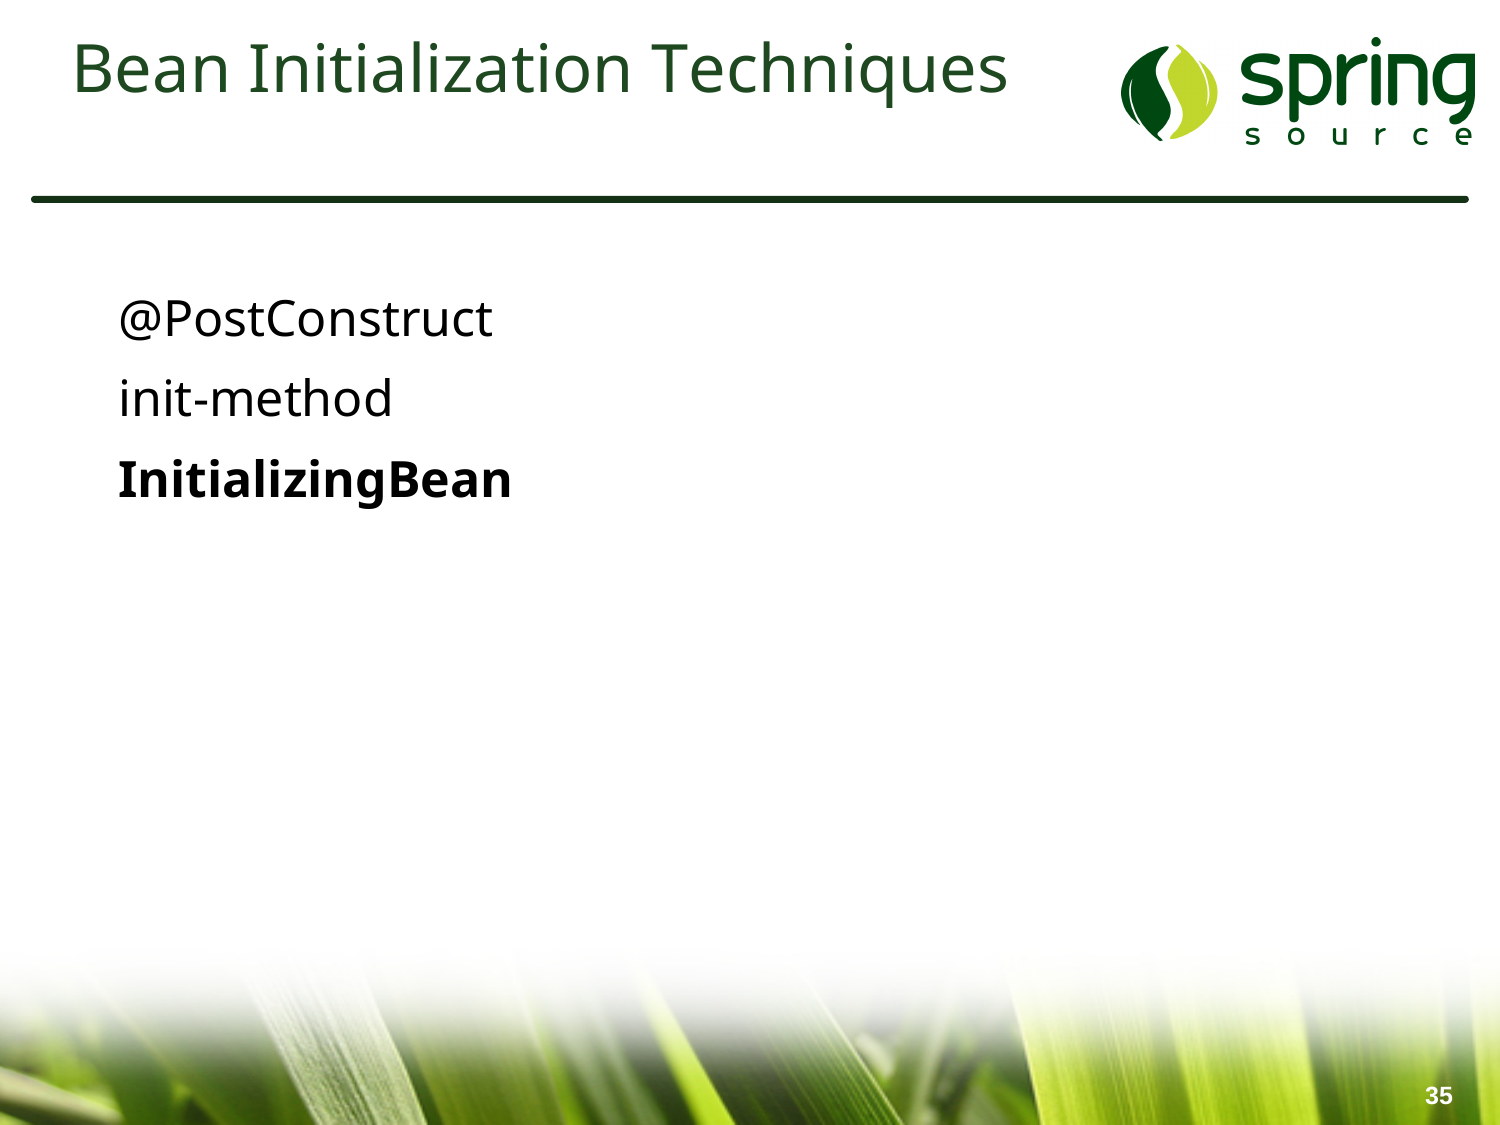

# Bean Initialization Techniques
@PostConstruct
init-method
InitializingBean